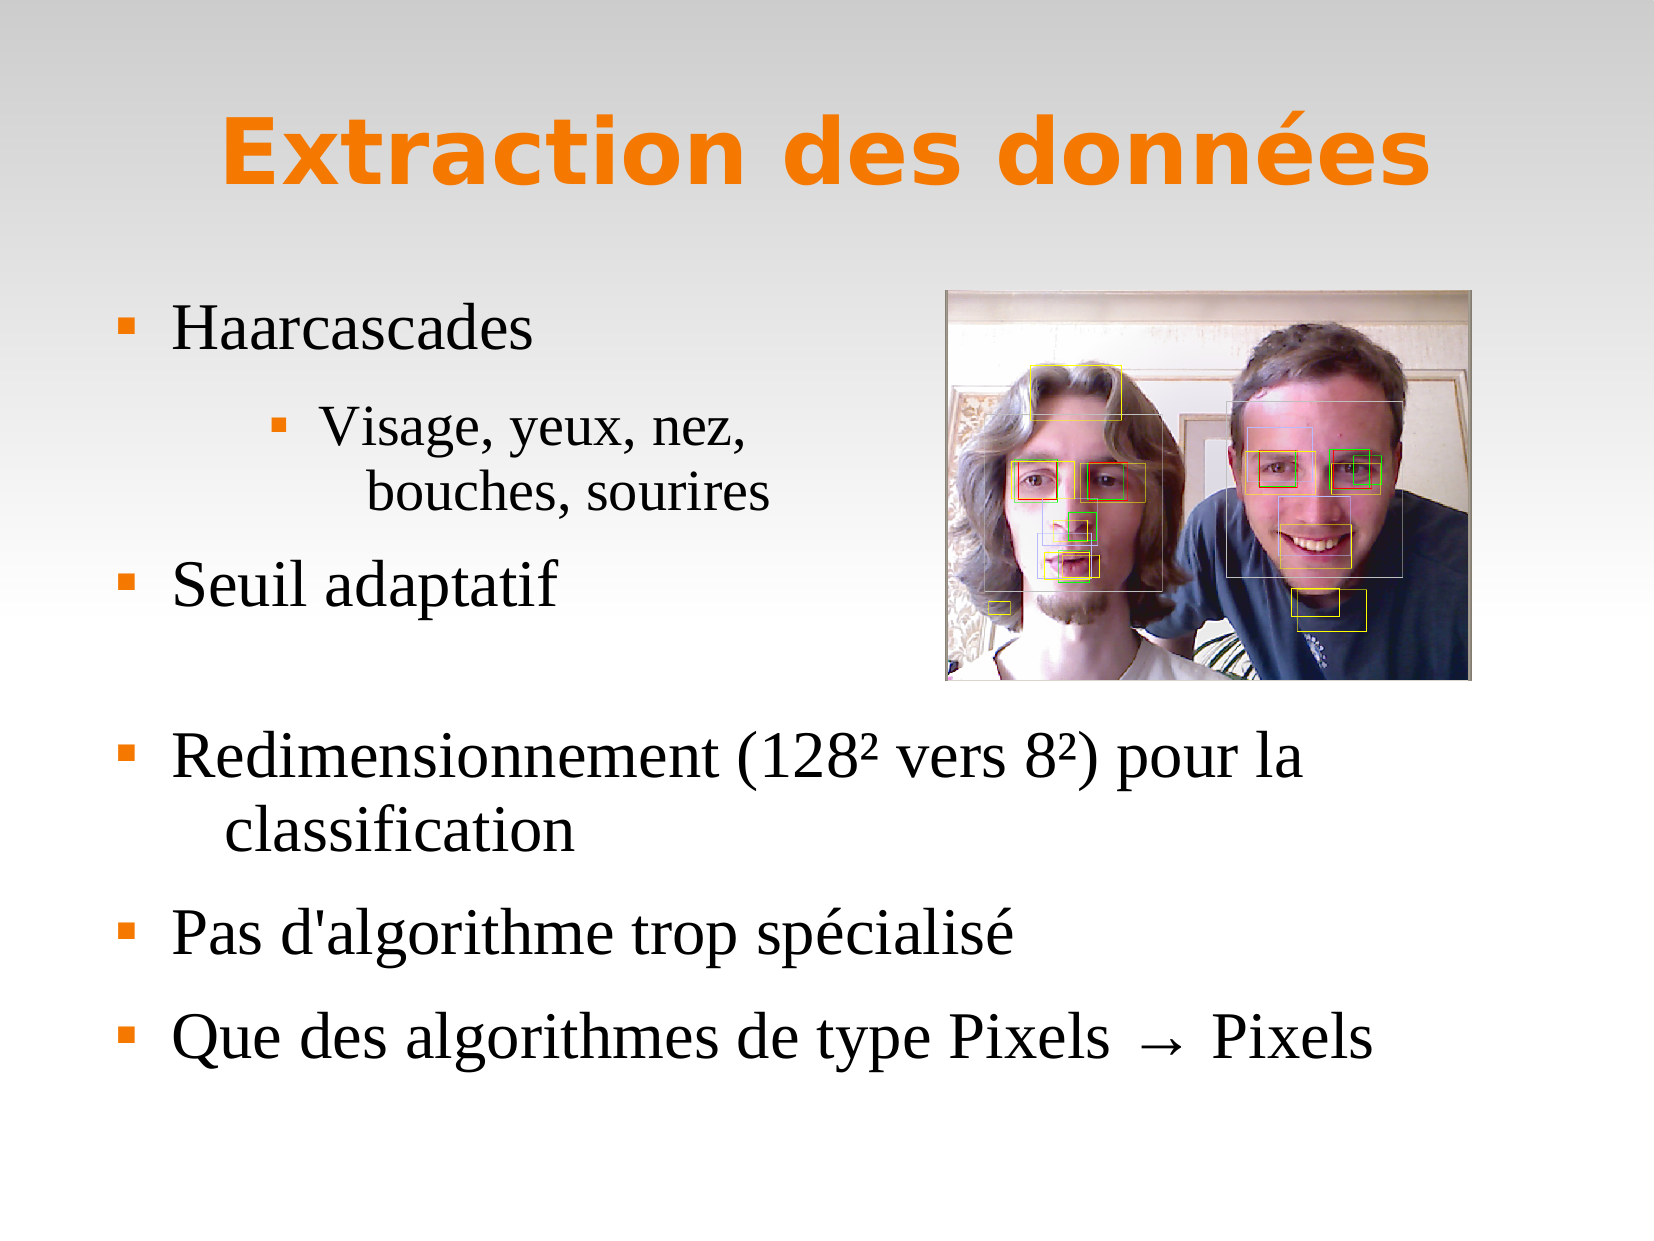

# Extraction des données
Haarcascades
Visage, yeux, nez, bouches, sourires
Seuil adaptatif
Redimensionnement (128² vers 8²) pour la classification
Pas d'algorithme trop spécialisé
Que des algorithmes de type Pixels → Pixels